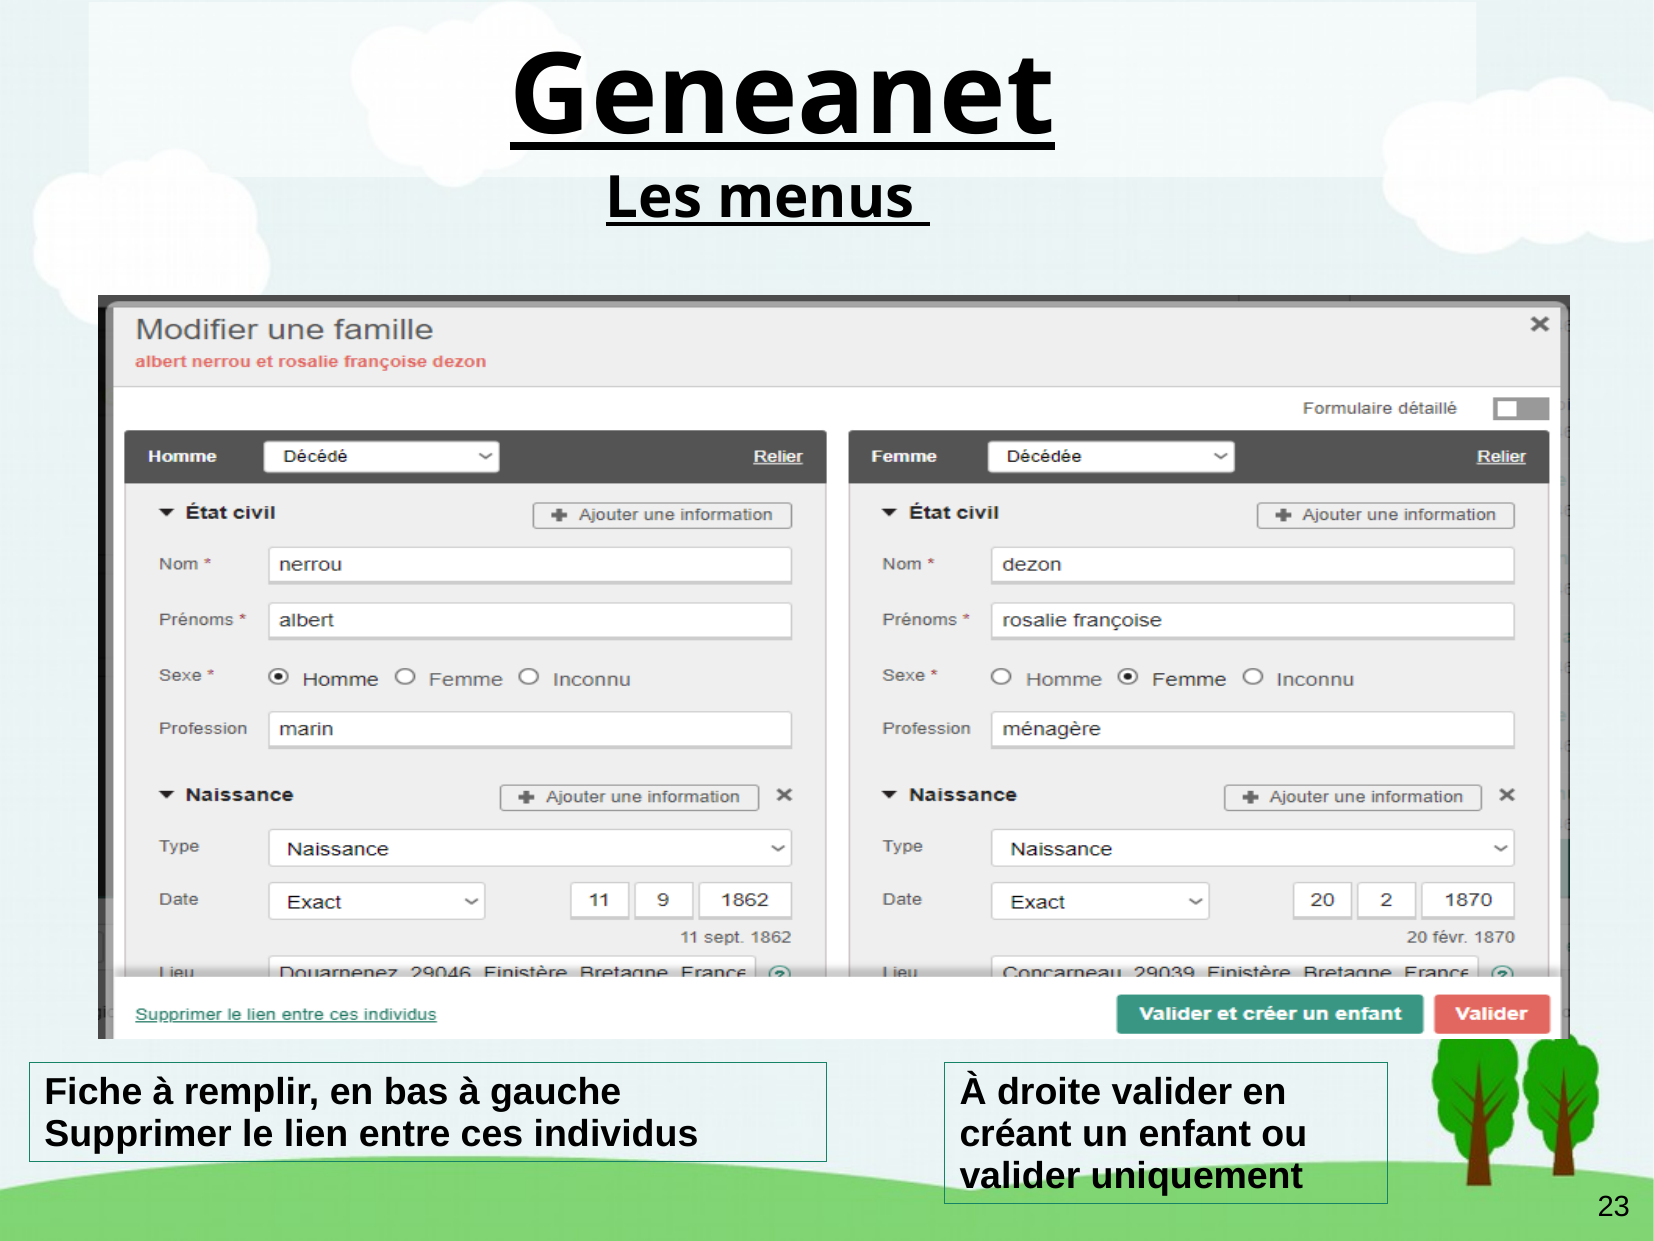

# Geneanet
Les menus
Fiche à remplir, en bas à gauche Supprimer le lien entre ces individus
À droite valider en créant un enfant ou valider uniquement
23